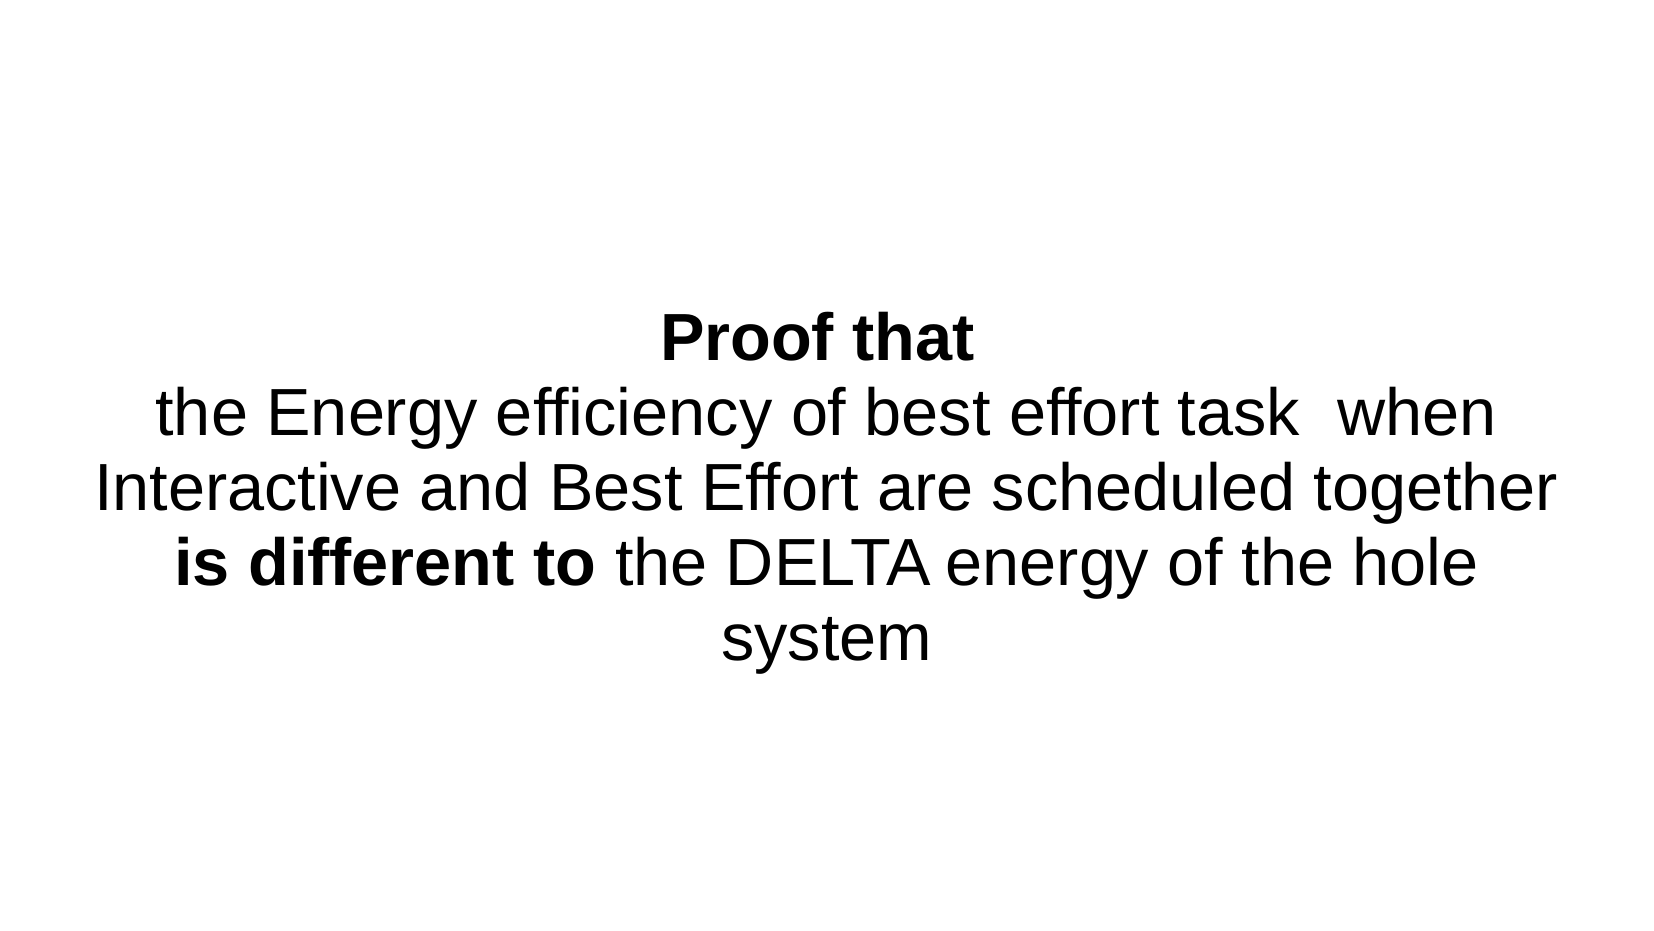

#
Proof that
the Energy efficiency of best effort task when Interactive and Best Effort are scheduled together is different to the DELTA energy of the hole system